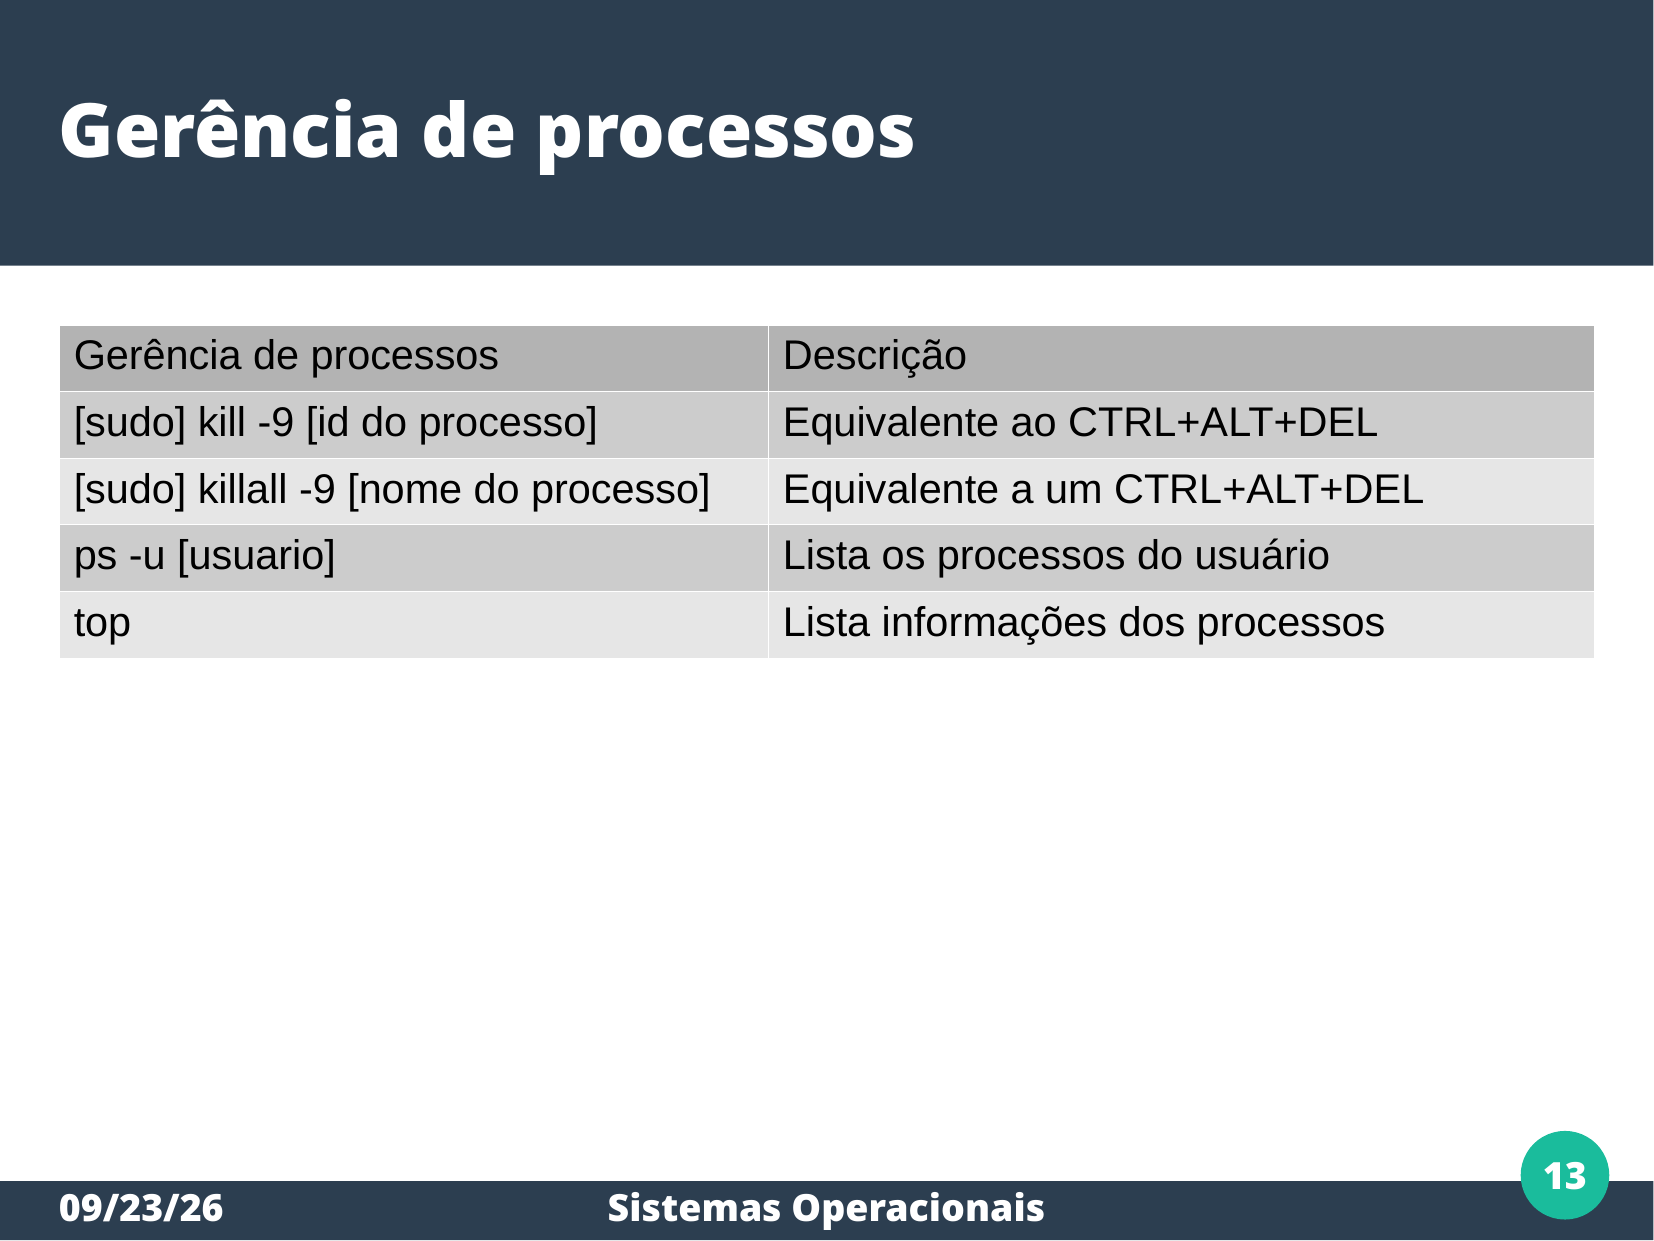

# Gerência de processos
| Gerência de processos | Descrição |
| --- | --- |
| [sudo] kill -9 [id do processo] | Equivalente ao CTRL+ALT+DEL |
| [sudo] killall -9 [nome do processo] | Equivalente a um CTRL+ALT+DEL |
| ps -u [usuario] | Lista os processos do usuário |
| top | Lista informações dos processos |
13
Sistemas Operacionais